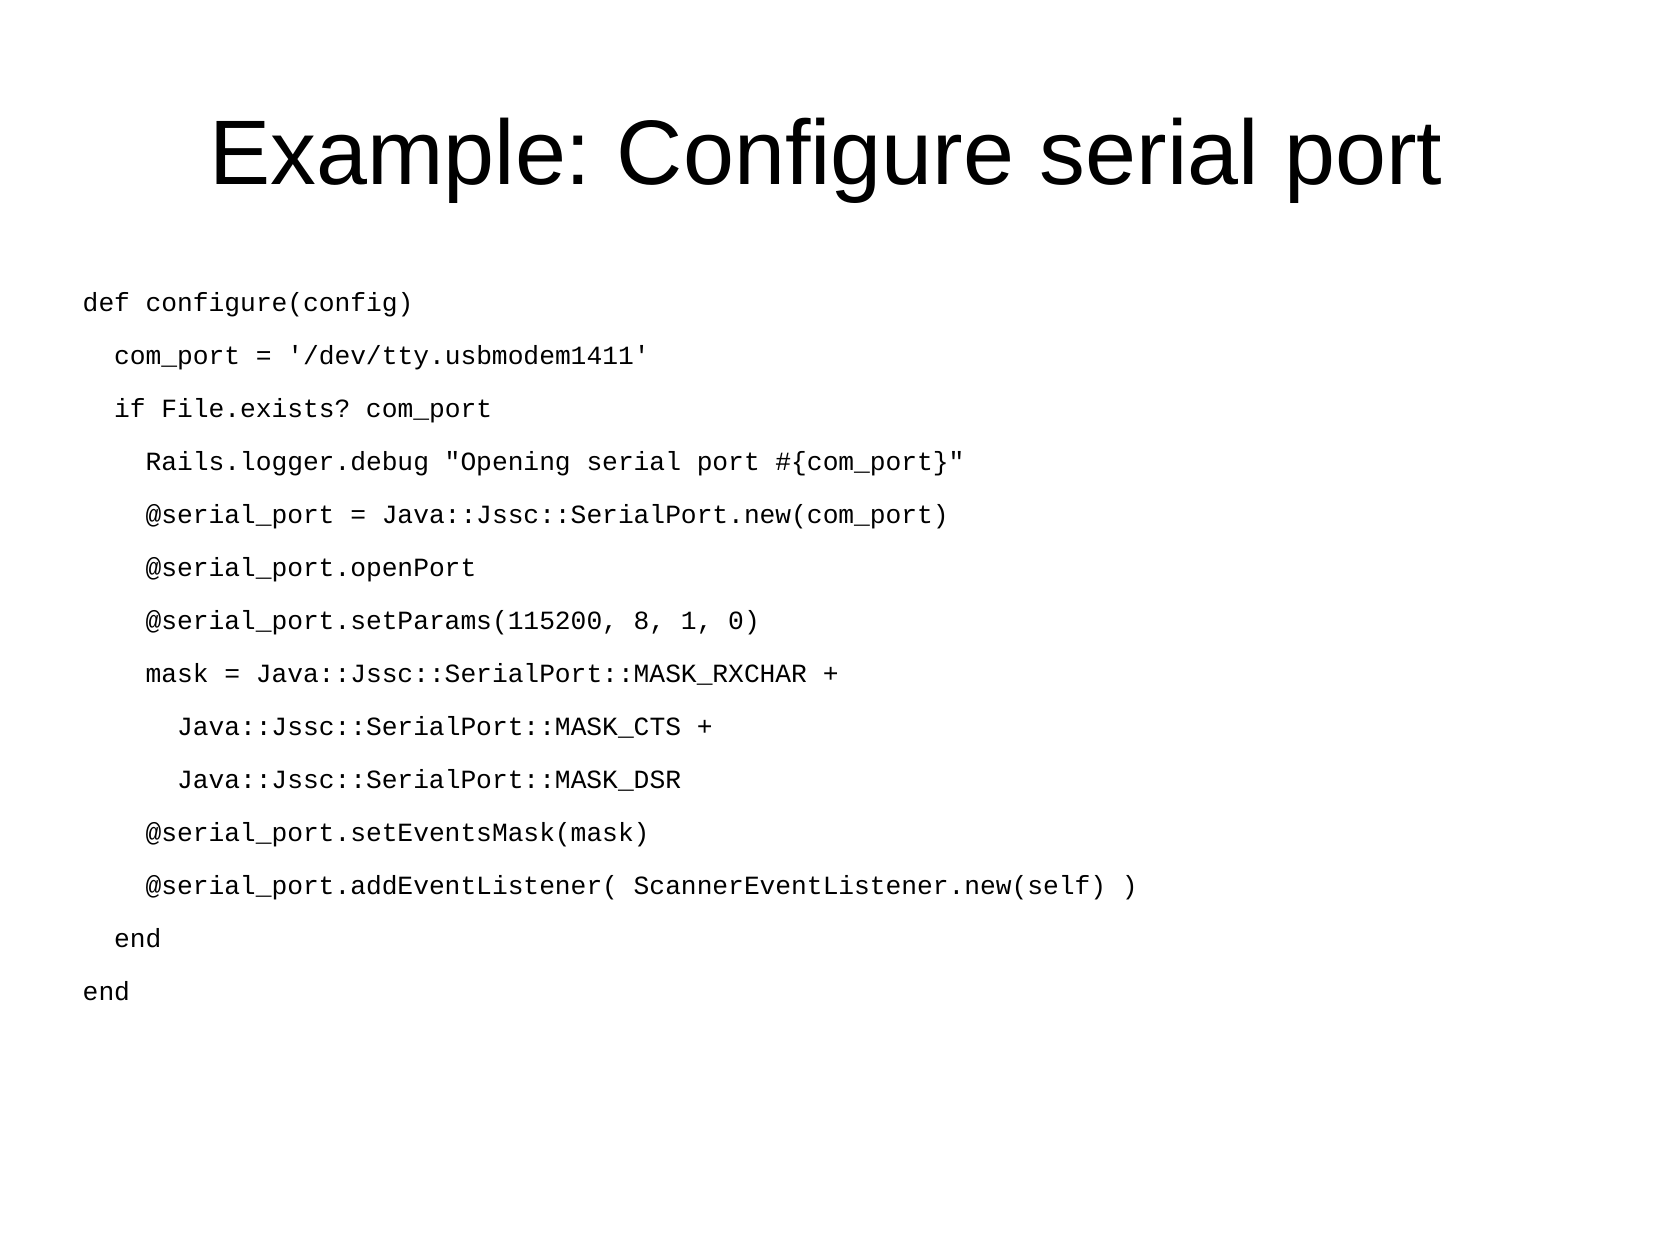

# Example: Configure serial port
def configure(config)
 com_port = '/dev/tty.usbmodem1411'
 if File.exists? com_port
 Rails.logger.debug "Opening serial port #{com_port}"
 @serial_port = Java::Jssc::SerialPort.new(com_port)
 @serial_port.openPort
 @serial_port.setParams(115200, 8, 1, 0)
 mask = Java::Jssc::SerialPort::MASK_RXCHAR +
 Java::Jssc::SerialPort::MASK_CTS +
 Java::Jssc::SerialPort::MASK_DSR
 @serial_port.setEventsMask(mask)
 @serial_port.addEventListener( ScannerEventListener.new(self) )
 end
end